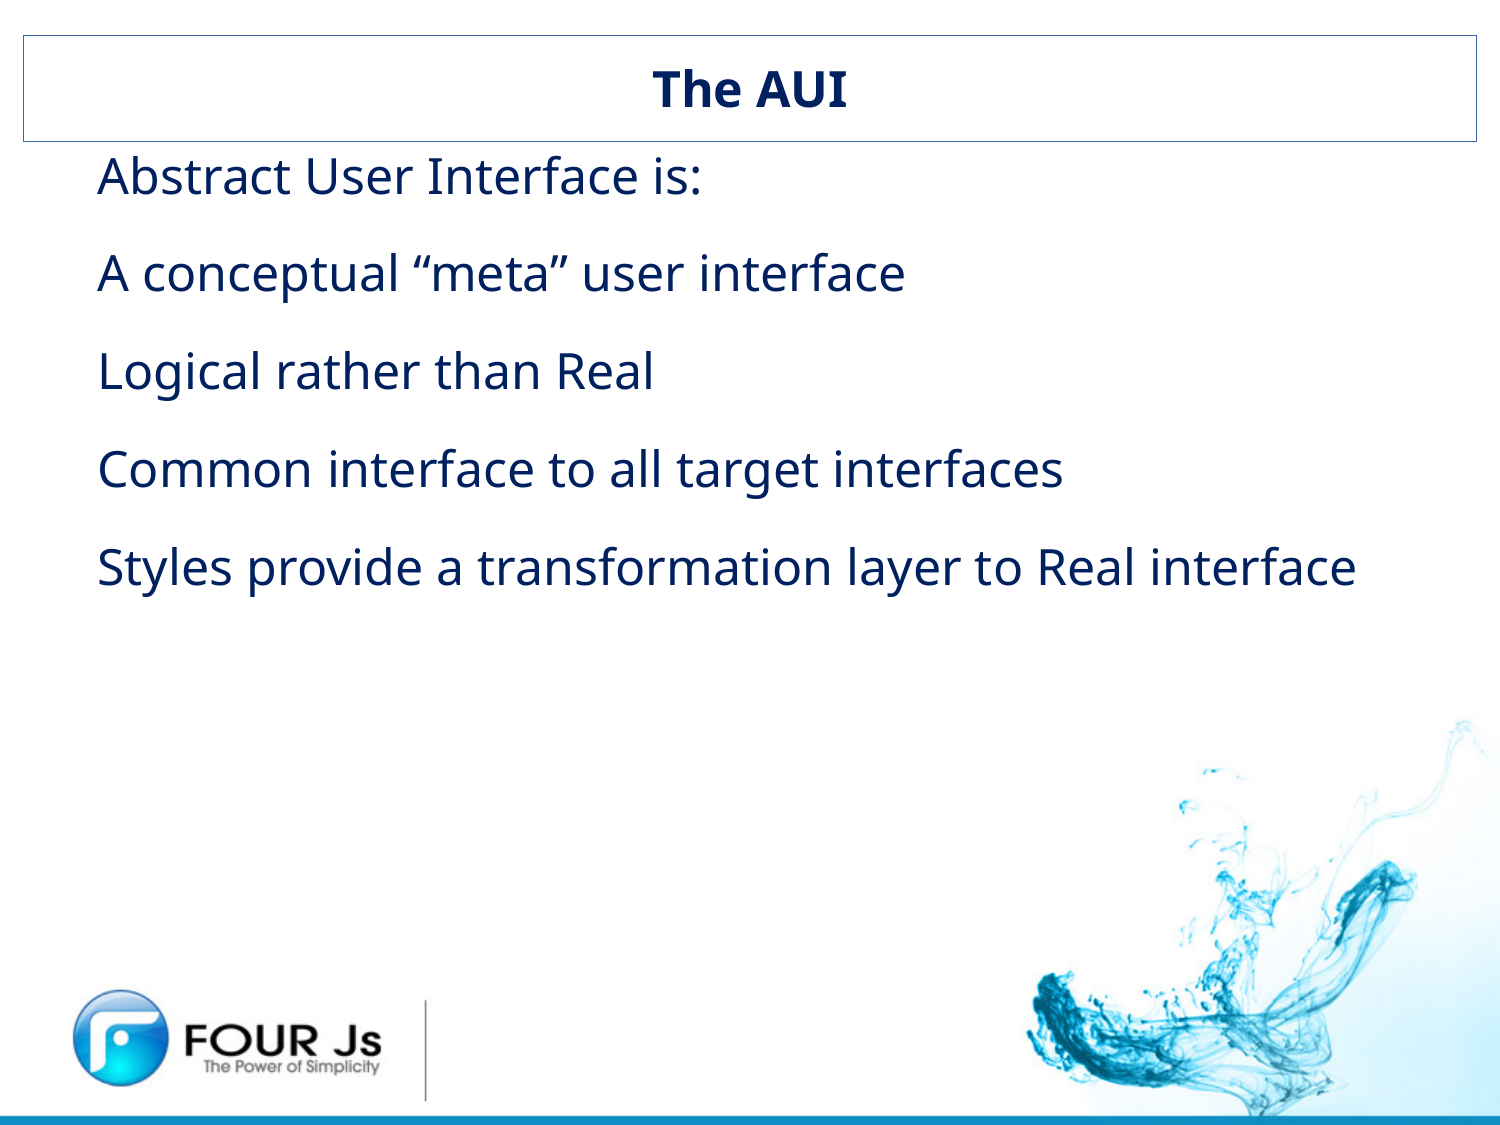

# The AUI
Abstract User Interface is:
A conceptual “meta” user interface
Logical rather than Real
Common interface to all target interfaces
Styles provide a transformation layer to Real interface